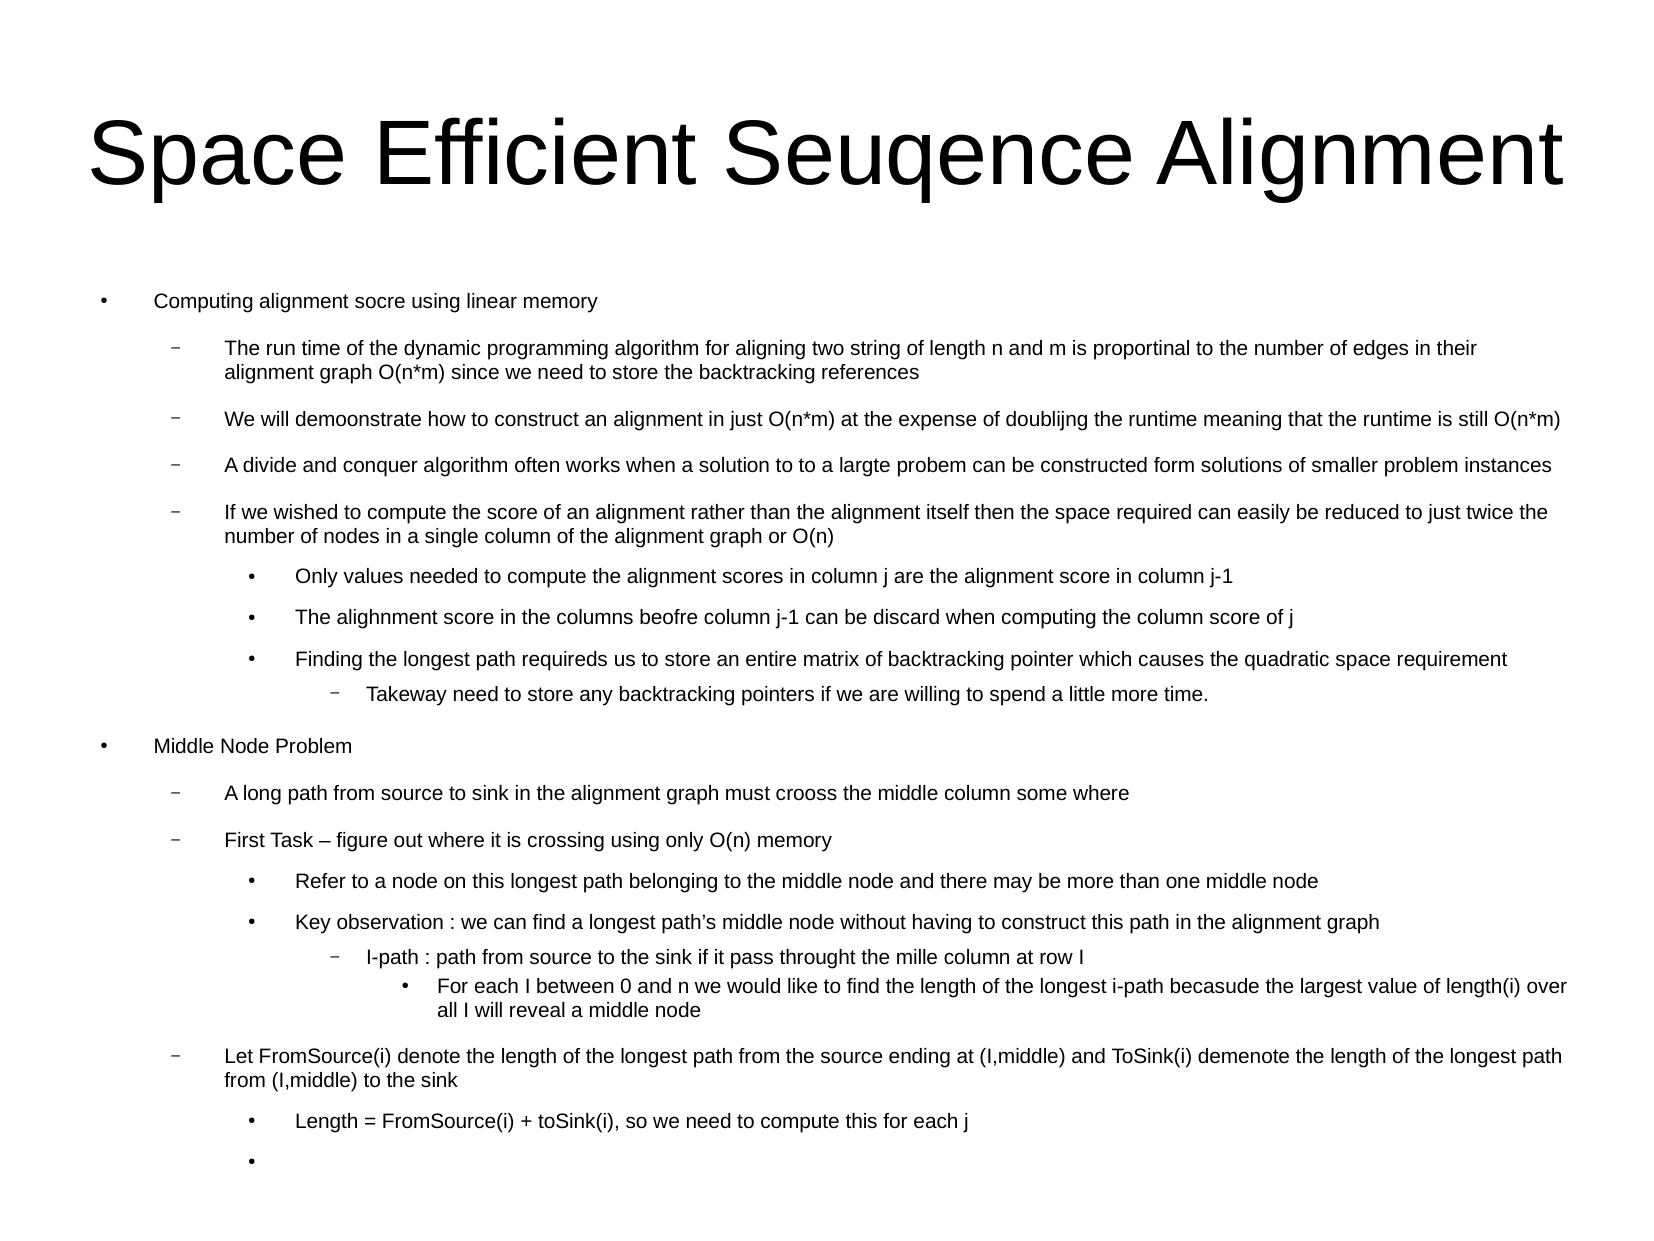

# Space Efficient Seuqence Alignment
Computing alignment socre using linear memory
The run time of the dynamic programming algorithm for aligning two string of length n and m is proportinal to the number of edges in their alignment graph O(n*m) since we need to store the backtracking references
We will demoonstrate how to construct an alignment in just O(n*m) at the expense of doublijng the runtime meaning that the runtime is still O(n*m)
A divide and conquer algorithm often works when a solution to to a largte probem can be constructed form solutions of smaller problem instances
If we wished to compute the score of an alignment rather than the alignment itself then the space required can easily be reduced to just twice the number of nodes in a single column of the alignment graph or O(n)
Only values needed to compute the alignment scores in column j are the alignment score in column j-1
The alighnment score in the columns beofre column j-1 can be discard when computing the column score of j
Finding the longest path requireds us to store an entire matrix of backtracking pointer which causes the quadratic space requirement
Takeway need to store any backtracking pointers if we are willing to spend a little more time.
Middle Node Problem
A long path from source to sink in the alignment graph must crooss the middle column some where
First Task – figure out where it is crossing using only O(n) memory
Refer to a node on this longest path belonging to the middle node and there may be more than one middle node
Key observation : we can find a longest path’s middle node without having to construct this path in the alignment graph
I-path : path from source to the sink if it pass throught the mille column at row I
For each I between 0 and n we would like to find the length of the longest i-path becasude the largest value of length(i) over all I will reveal a middle node
Let FromSource(i) denote the length of the longest path from the source ending at (I,middle) and ToSink(i) demenote the length of the longest path from (I,middle) to the sink
Length = FromSource(i) + toSink(i), so we need to compute this for each j